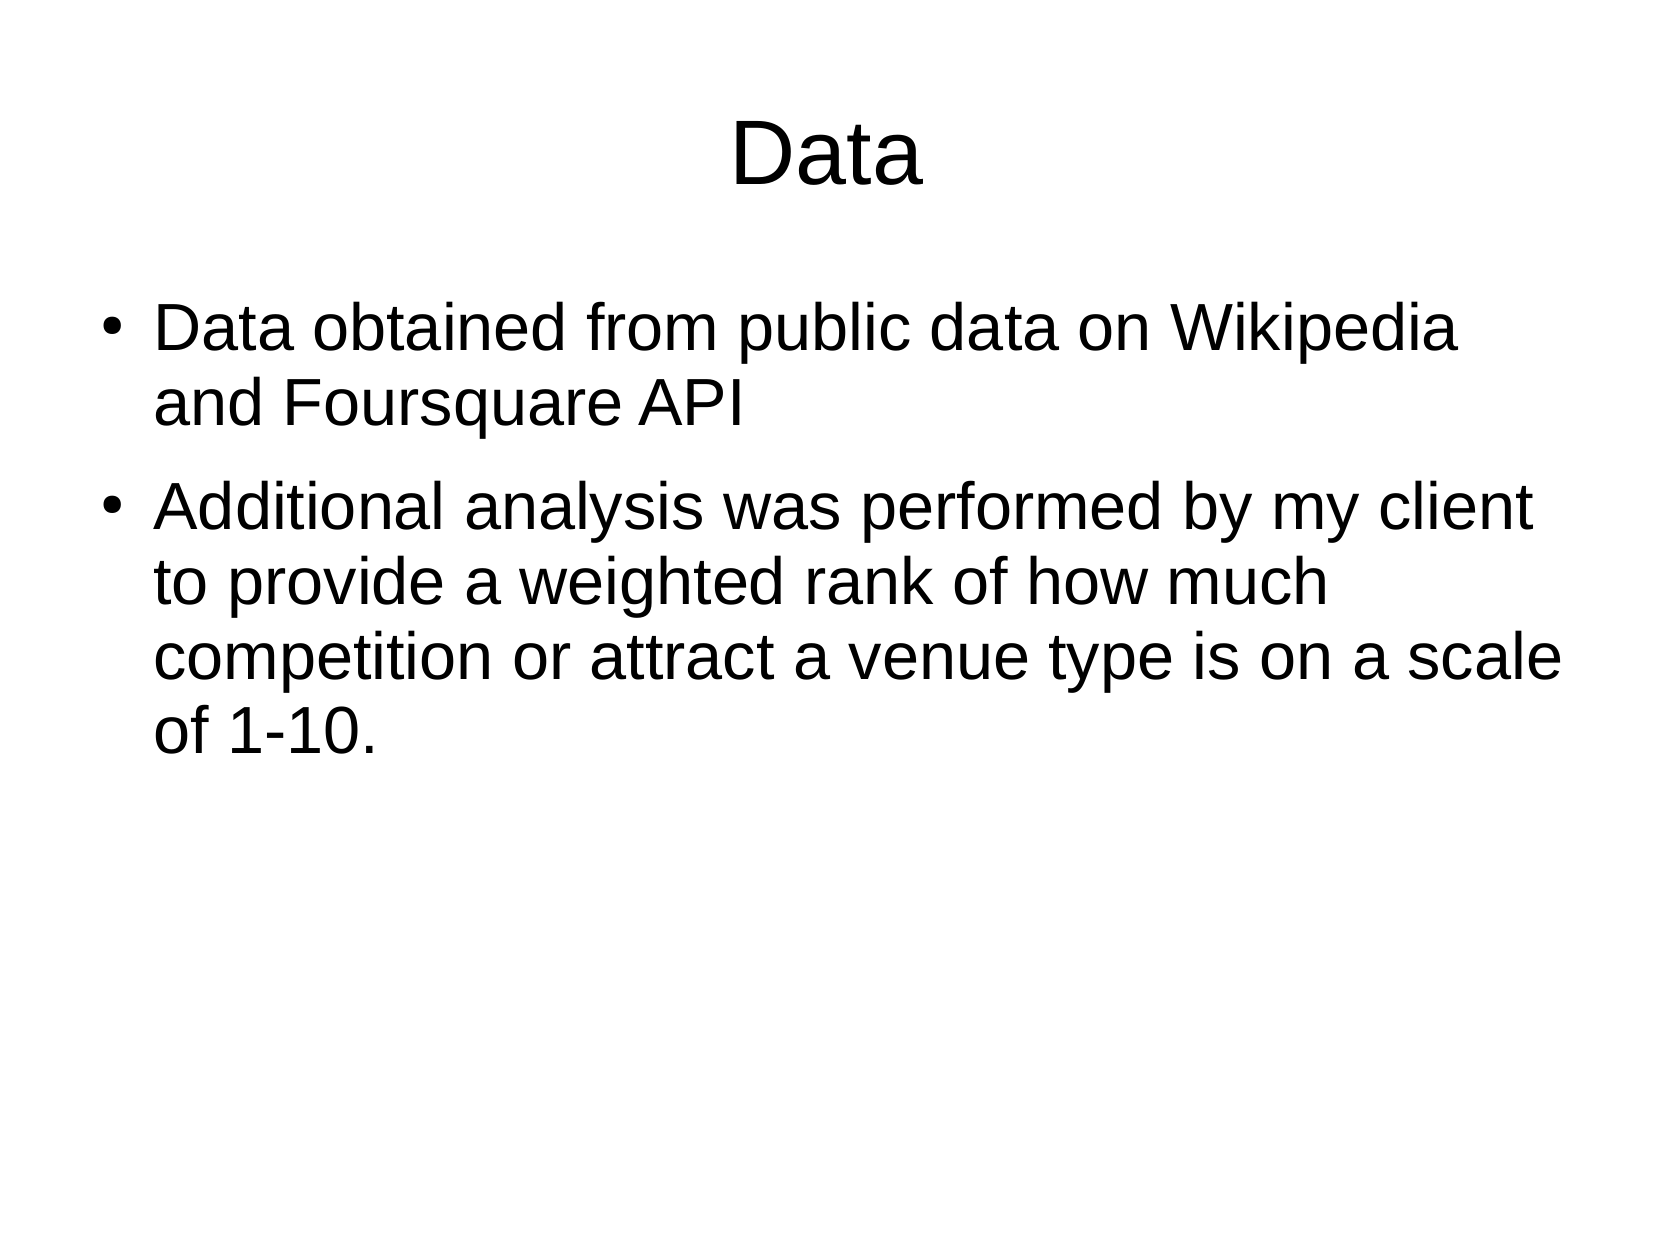

# Data
Data obtained from public data on Wikipedia and Foursquare API
Additional analysis was performed by my client to provide a weighted rank of how much competition or attract a venue type is on a scale of 1-10.